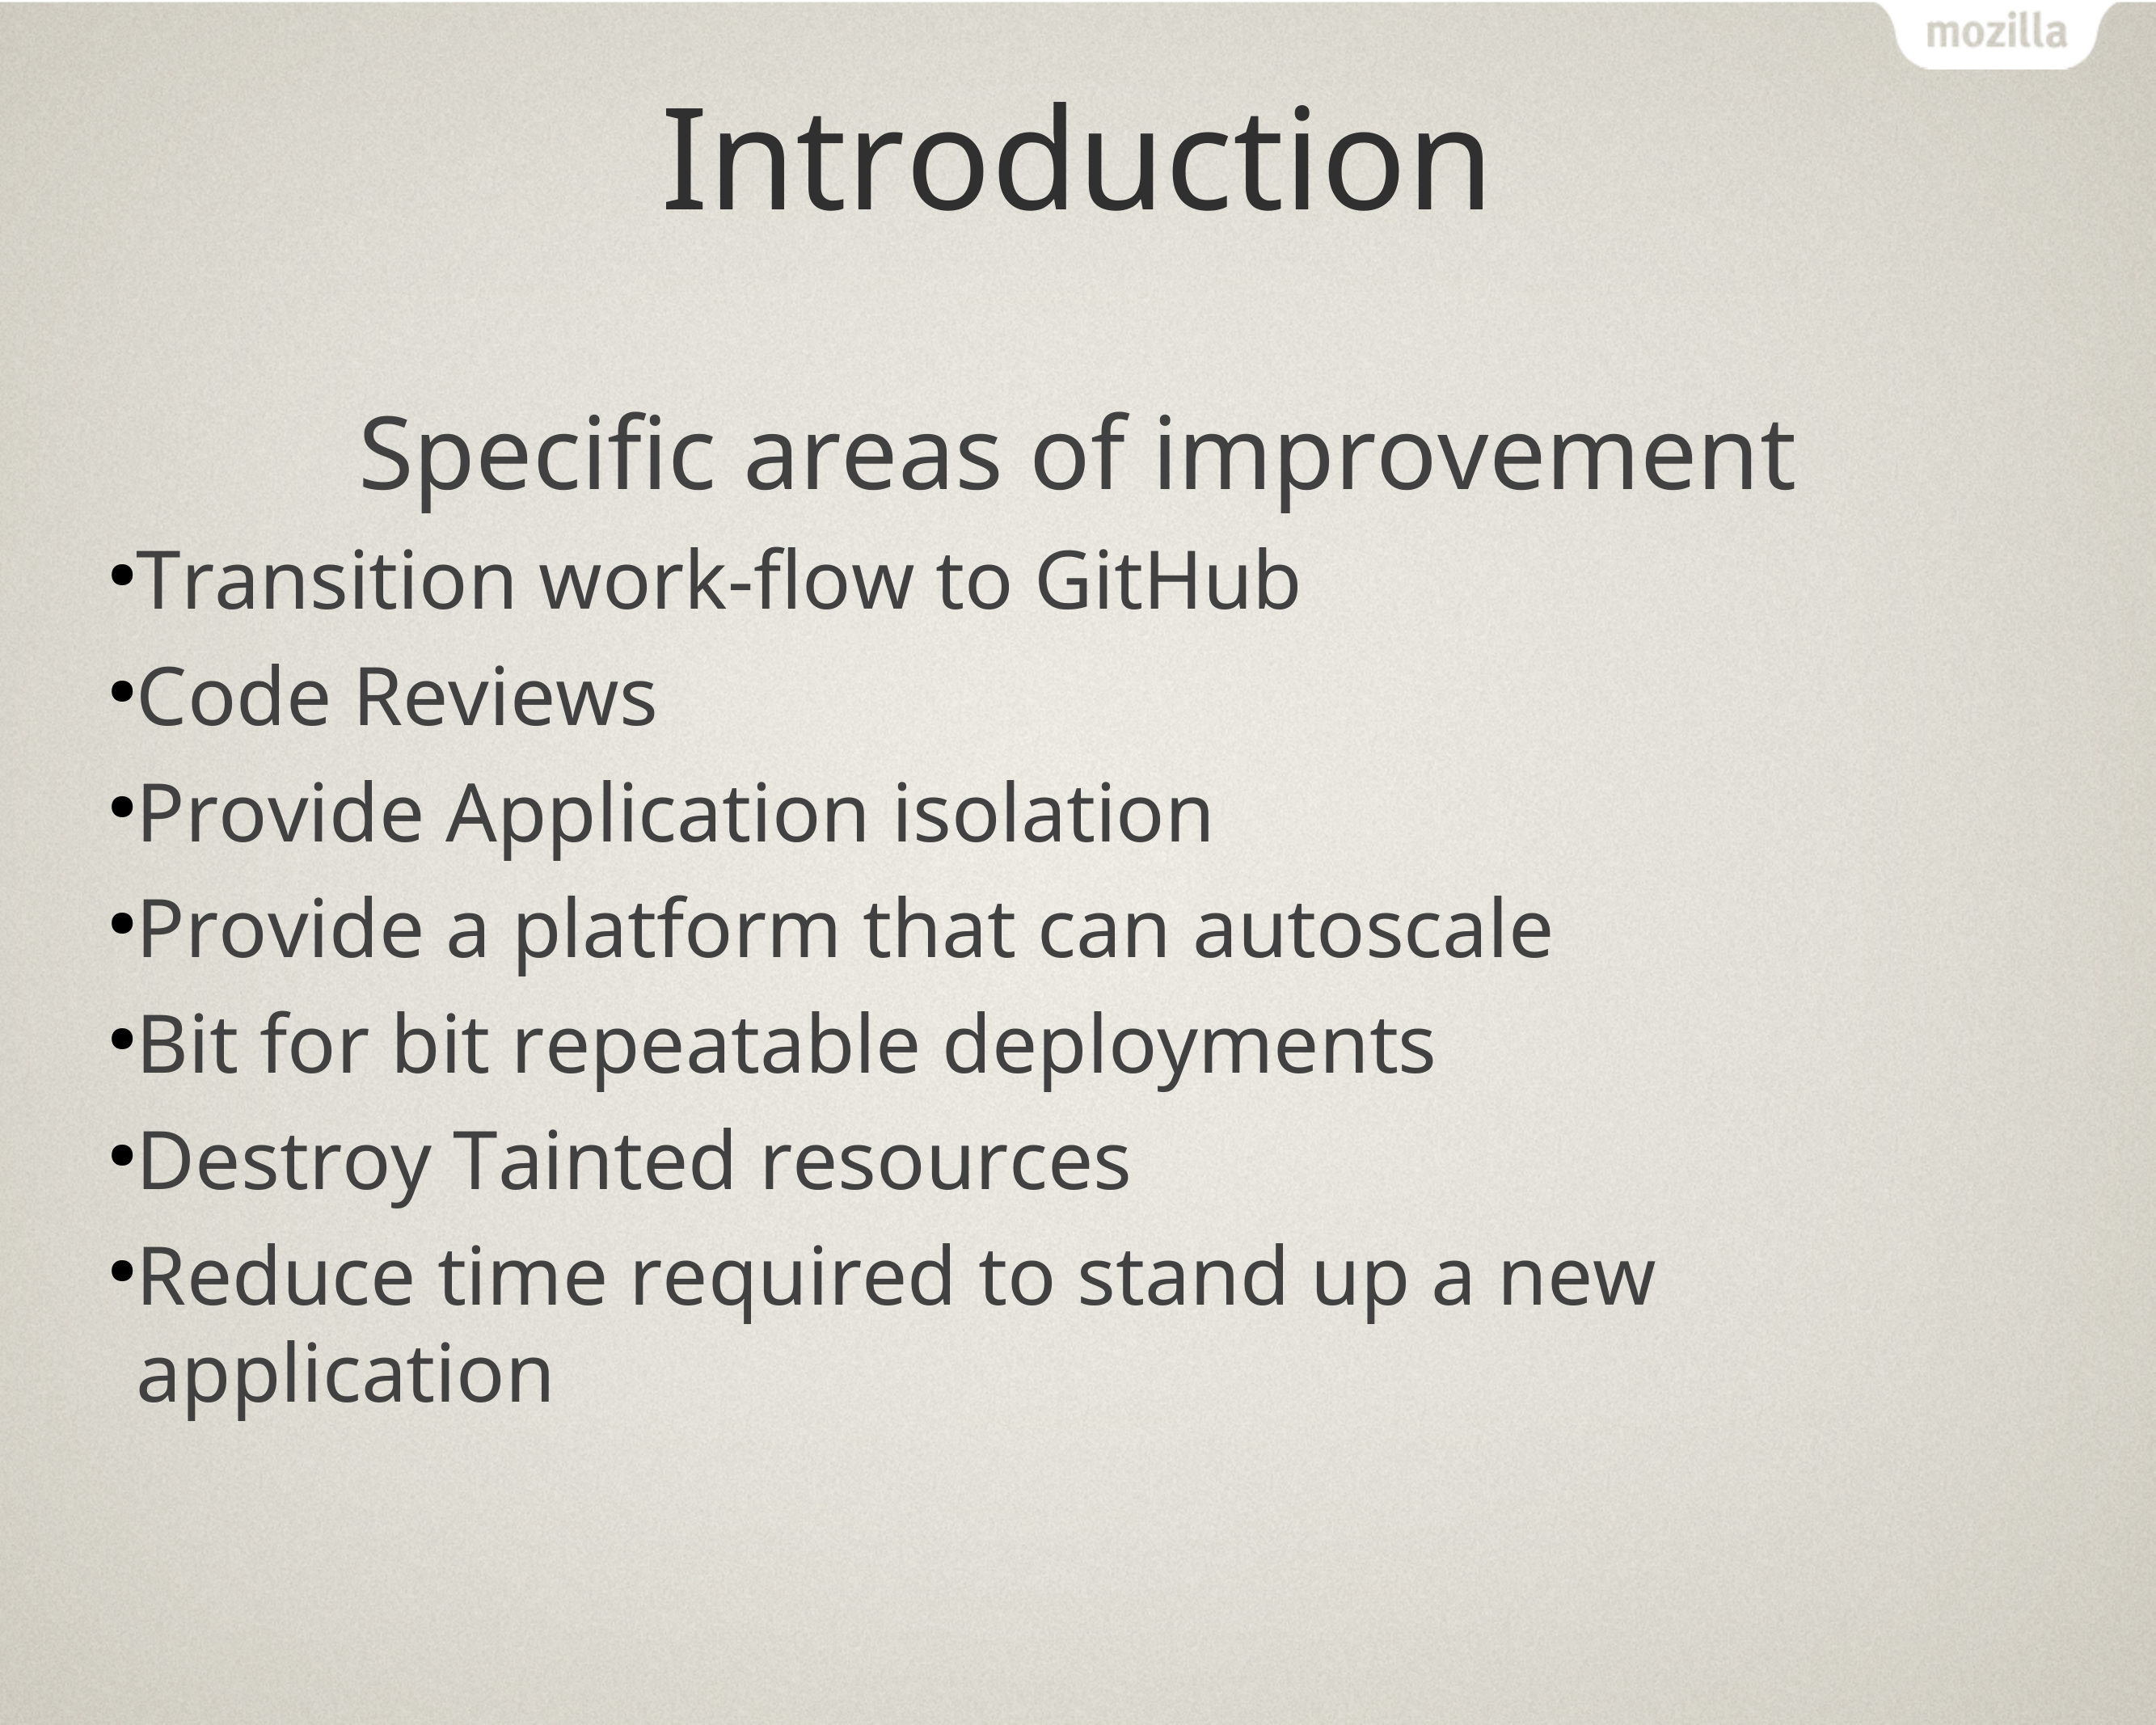

# Introduction
Specific areas of improvement
Transition work-flow to GitHub
Code Reviews
Provide Application isolation
Provide a platform that can autoscale
Bit for bit repeatable deployments
Destroy Tainted resources
Reduce time required to stand up a new application